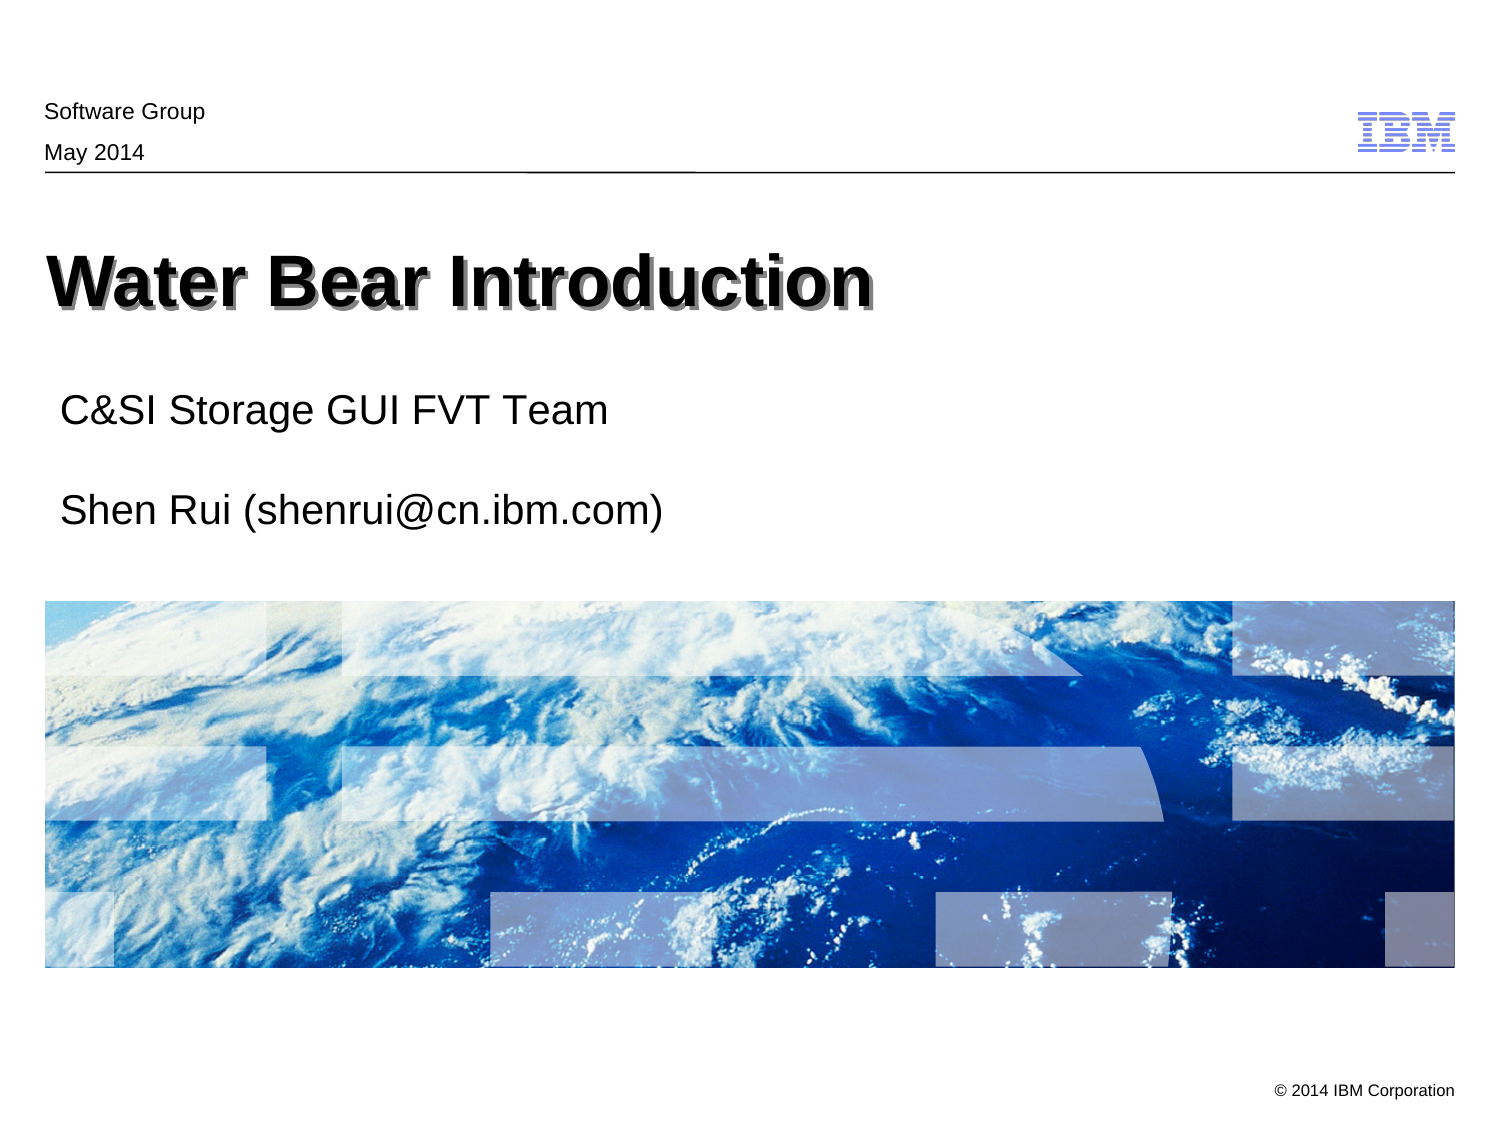

Software Group
May 2014
# Water Bear Introduction
C&SI Storage GUI FVT Team
Shen Rui (shenrui@cn.ibm.com)